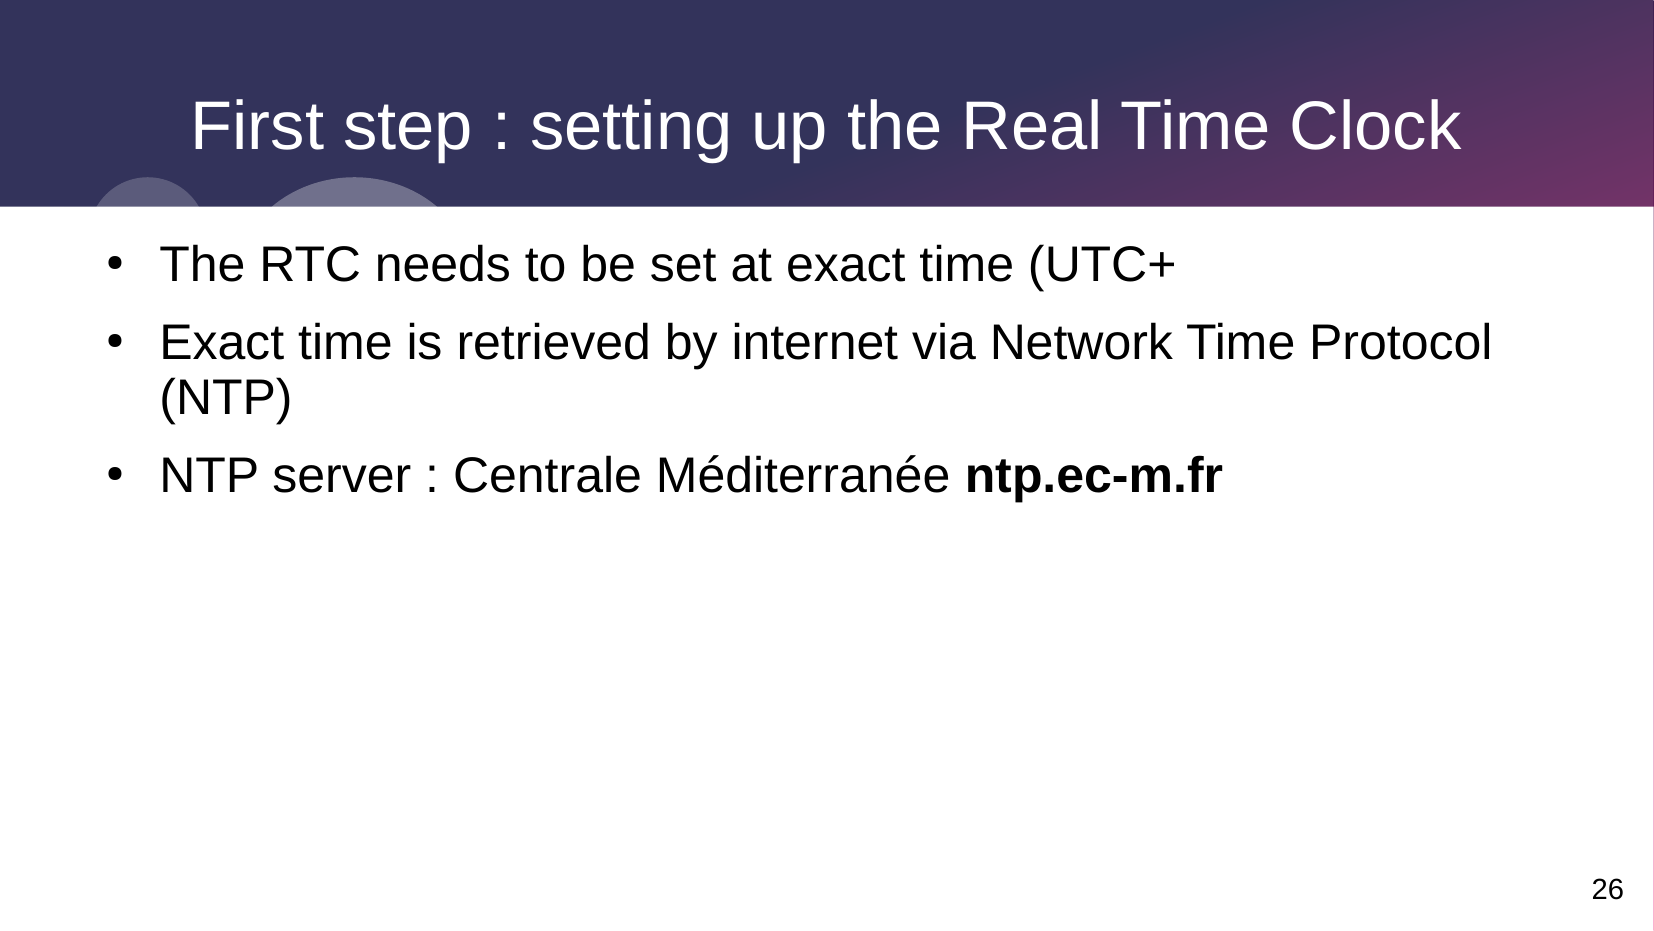

# First step : setting up the Real Time Clock
The RTC needs to be set at exact time (UTC+
Exact time is retrieved by internet via Network Time Protocol (NTP)
NTP server : Centrale Méditerranée ntp.ec-m.fr